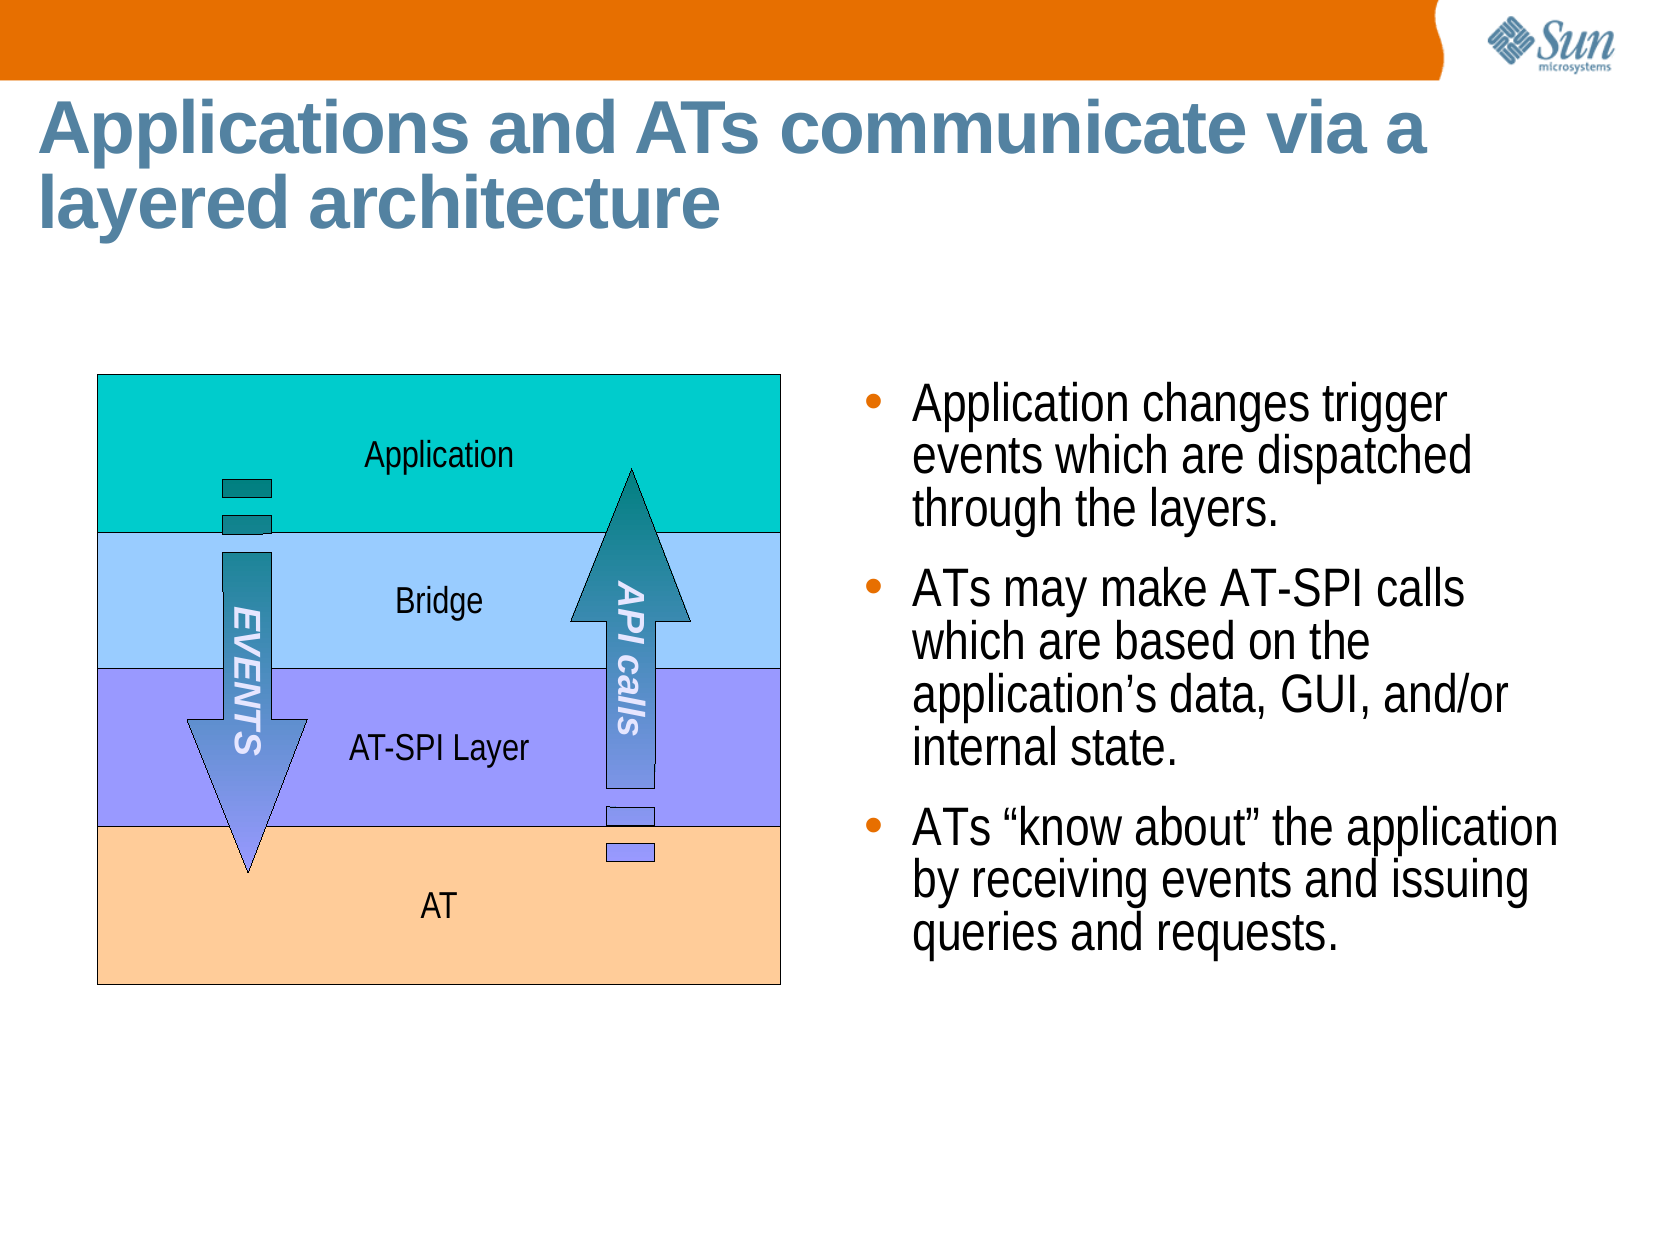

# Applications and ATs communicate via a layered architecture
Application
Bridge
API calls
EVENTS
AT-SPI Layer
AT
Application changes trigger events which are dispatched through the layers.
ATs may make AT-SPI calls which are based on the application’s data, GUI, and/or internal state.
ATs “know about” the application by receiving events and issuing queries and requests.